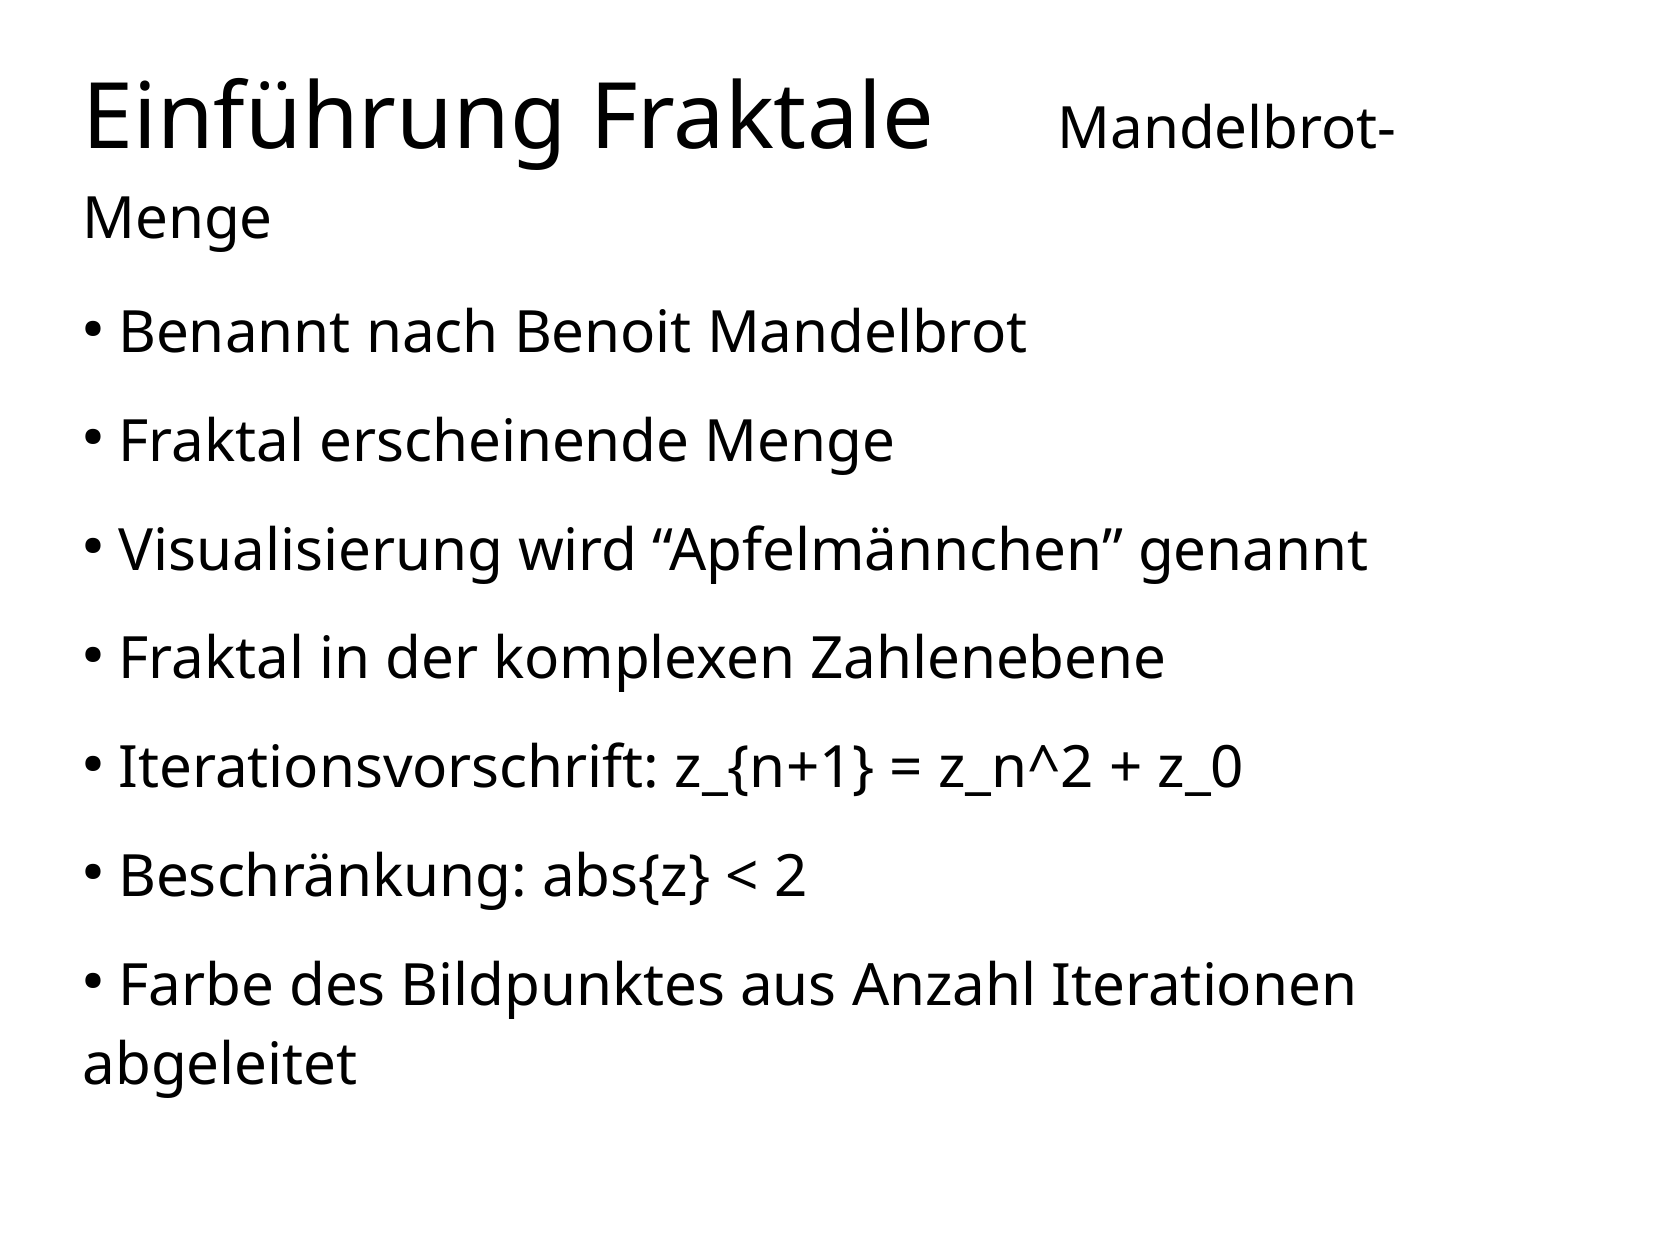

# Einführung Fraktale 		Mandelbrot-Menge
 Benannt nach Benoit Mandelbrot
 Fraktal erscheinende Menge
 Visualisierung wird “Apfelmännchen” genannt
 Fraktal in der komplexen Zahlenebene
 Iterationsvorschrift: z_{n+1} = z_n^2 + z_0
 Beschränkung: abs{z} < 2
 Farbe des Bildpunktes aus Anzahl Iterationen abgeleitet